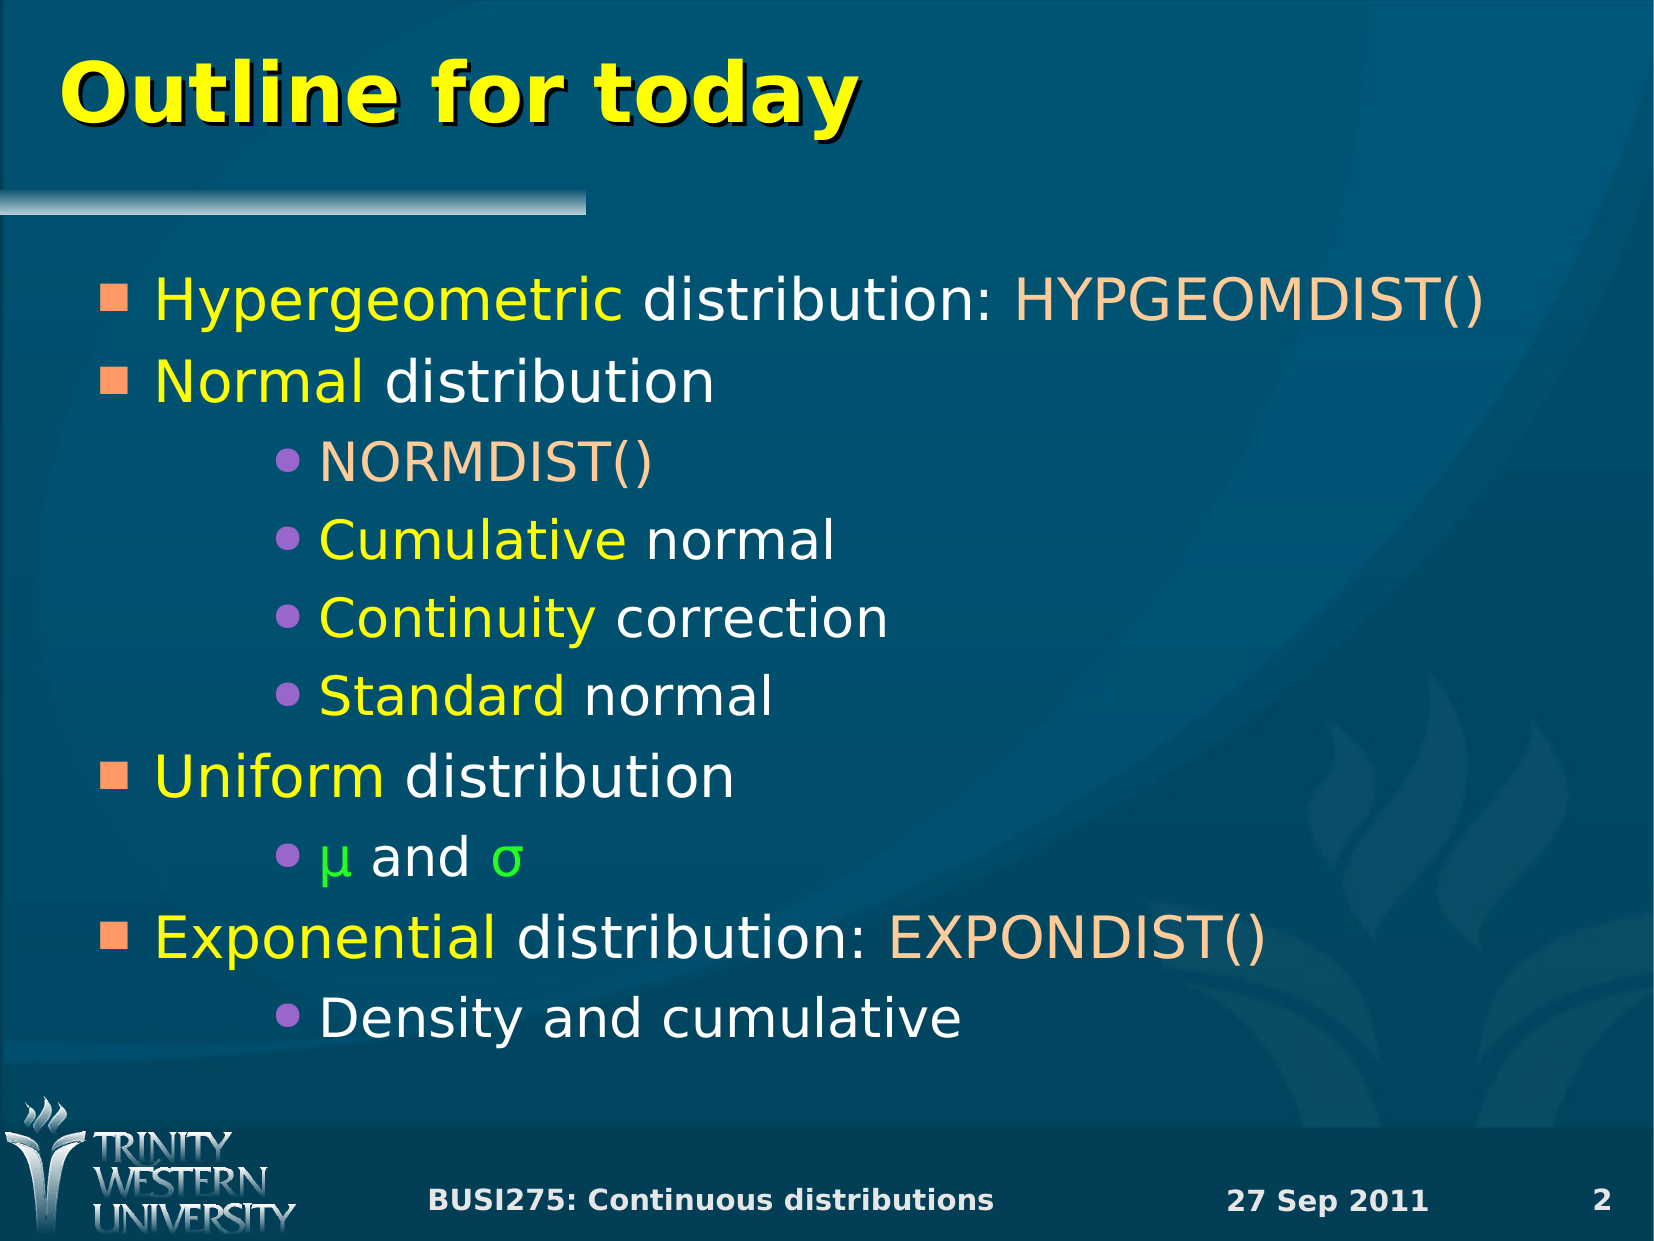

# Outline for today
Hypergeometric distribution: HYPGEOMDIST()
Normal distribution
NORMDIST()
Cumulative normal
Continuity correction
Standard normal
Uniform distribution
μ and σ
Exponential distribution: EXPONDIST()
Density and cumulative
BUSI275: Continuous distributions
27 Sep 2011
2